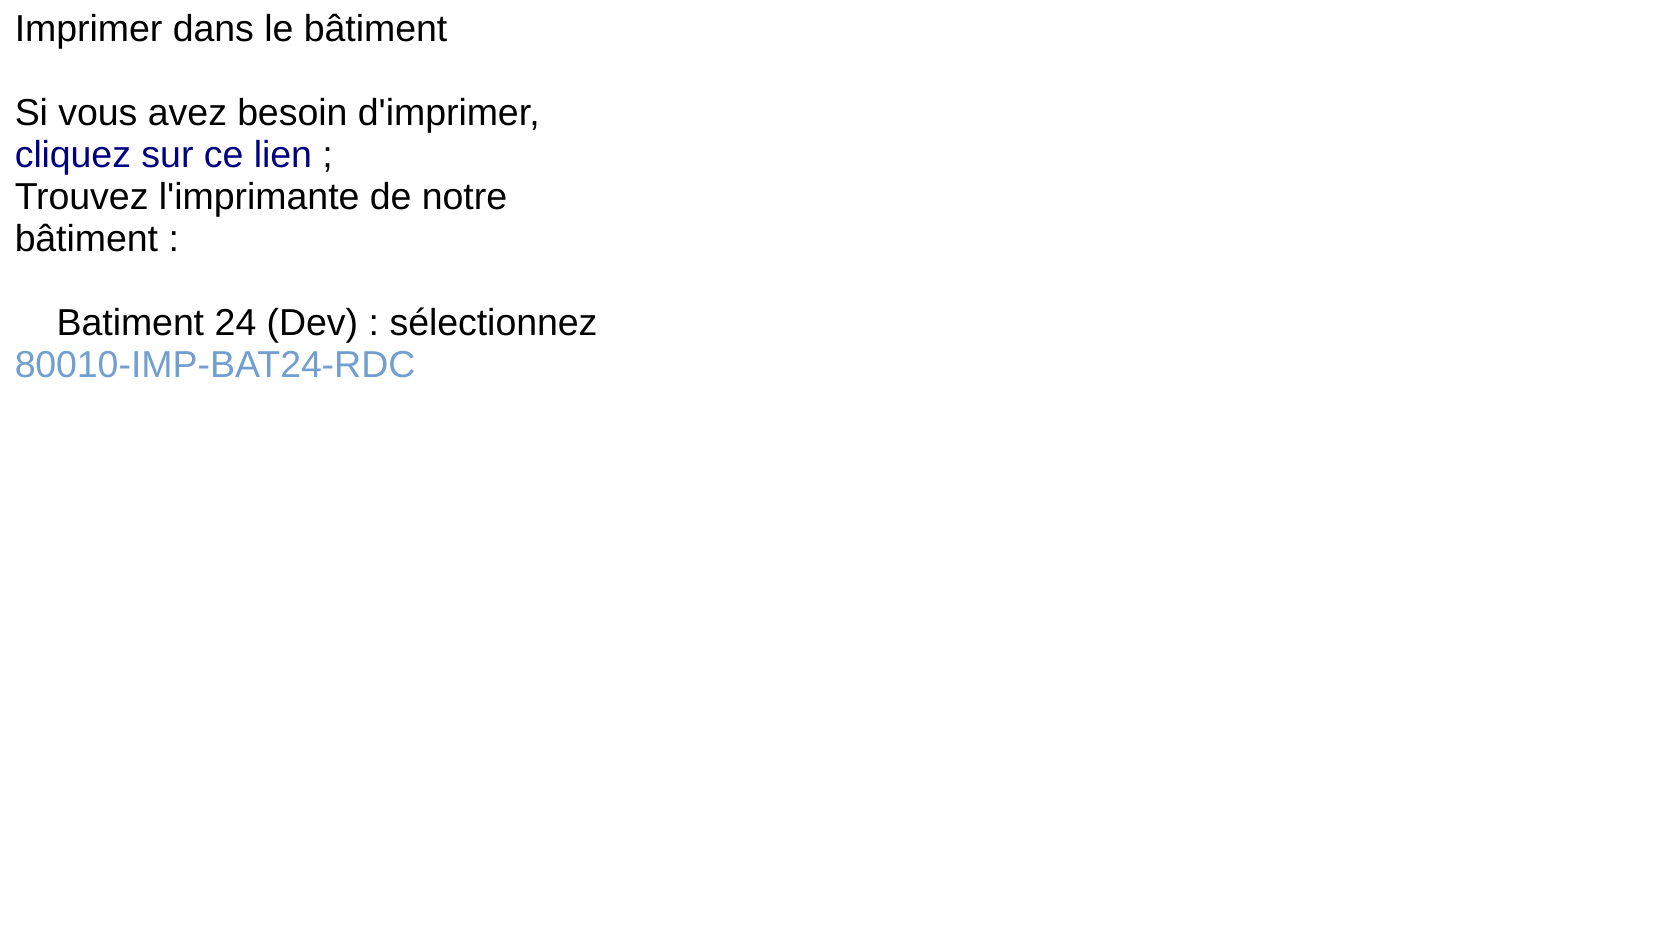

Imprimer dans le bâtiment
Si vous avez besoin d'imprimer, cliquez sur ce lien ;
Trouvez l'imprimante de notre bâtiment :
 Batiment 24 (Dev) : sélectionnez 80010-IMP-BAT24-RDC